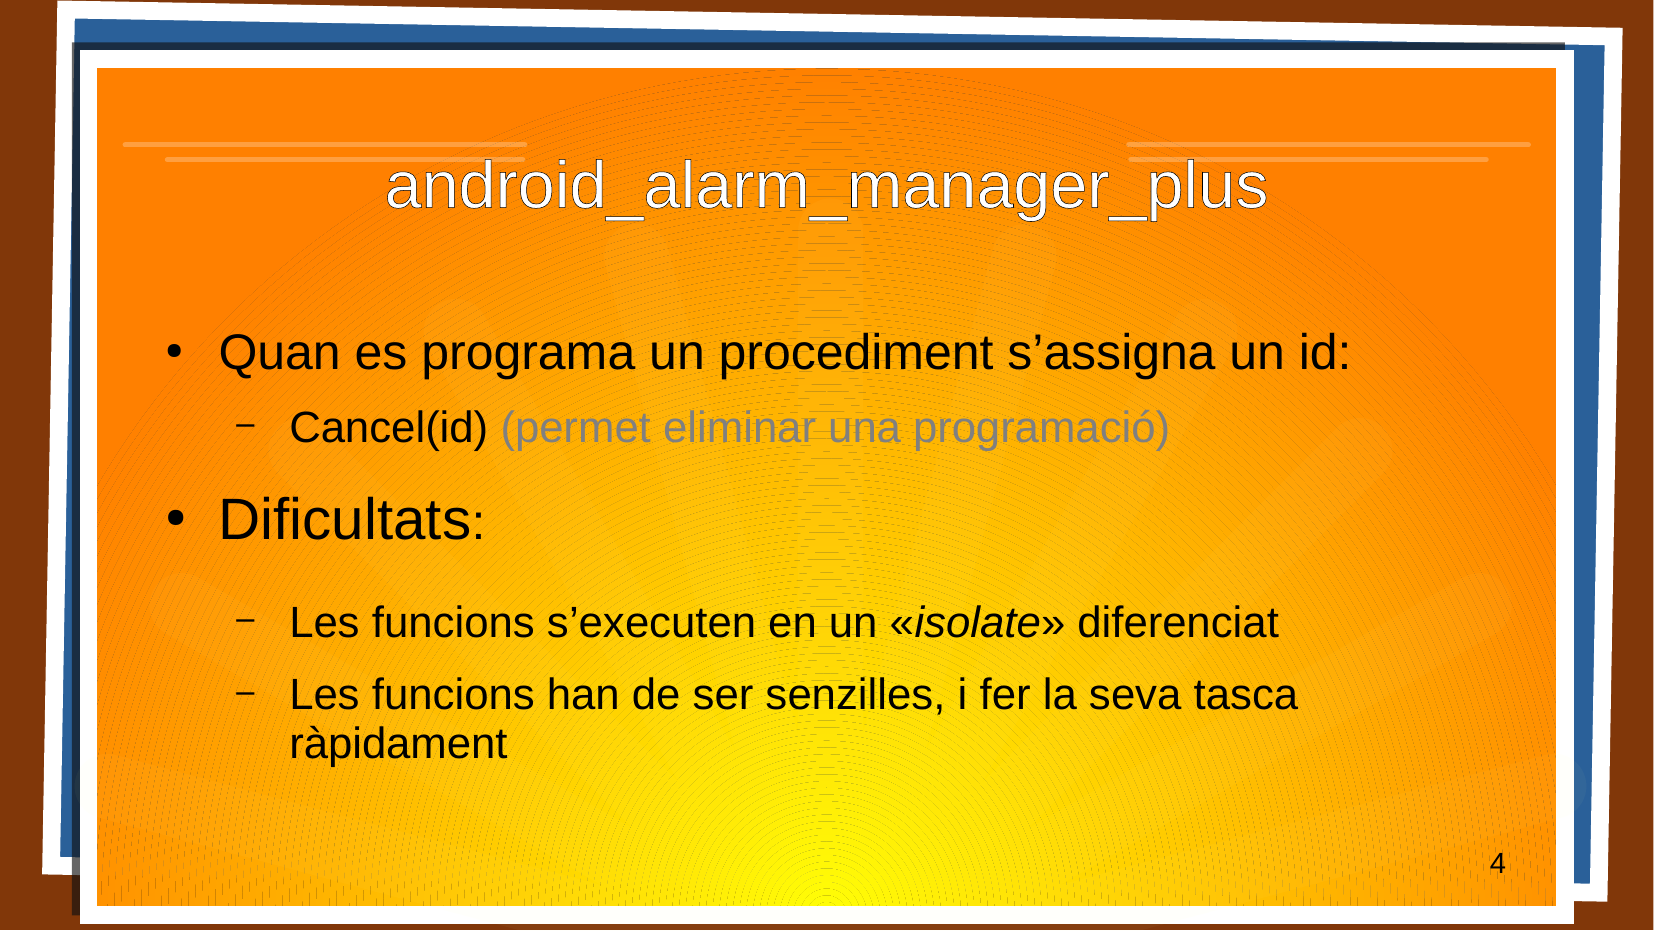

android_alarm_manager_plus
# Quan es programa un procediment s’assigna un id:
Cancel(id) (permet eliminar una programació)
Dificultats:
Les funcions s’executen en un «isolate» diferenciat
Les funcions han de ser senzilles, i fer la seva tasca ràpidament
4